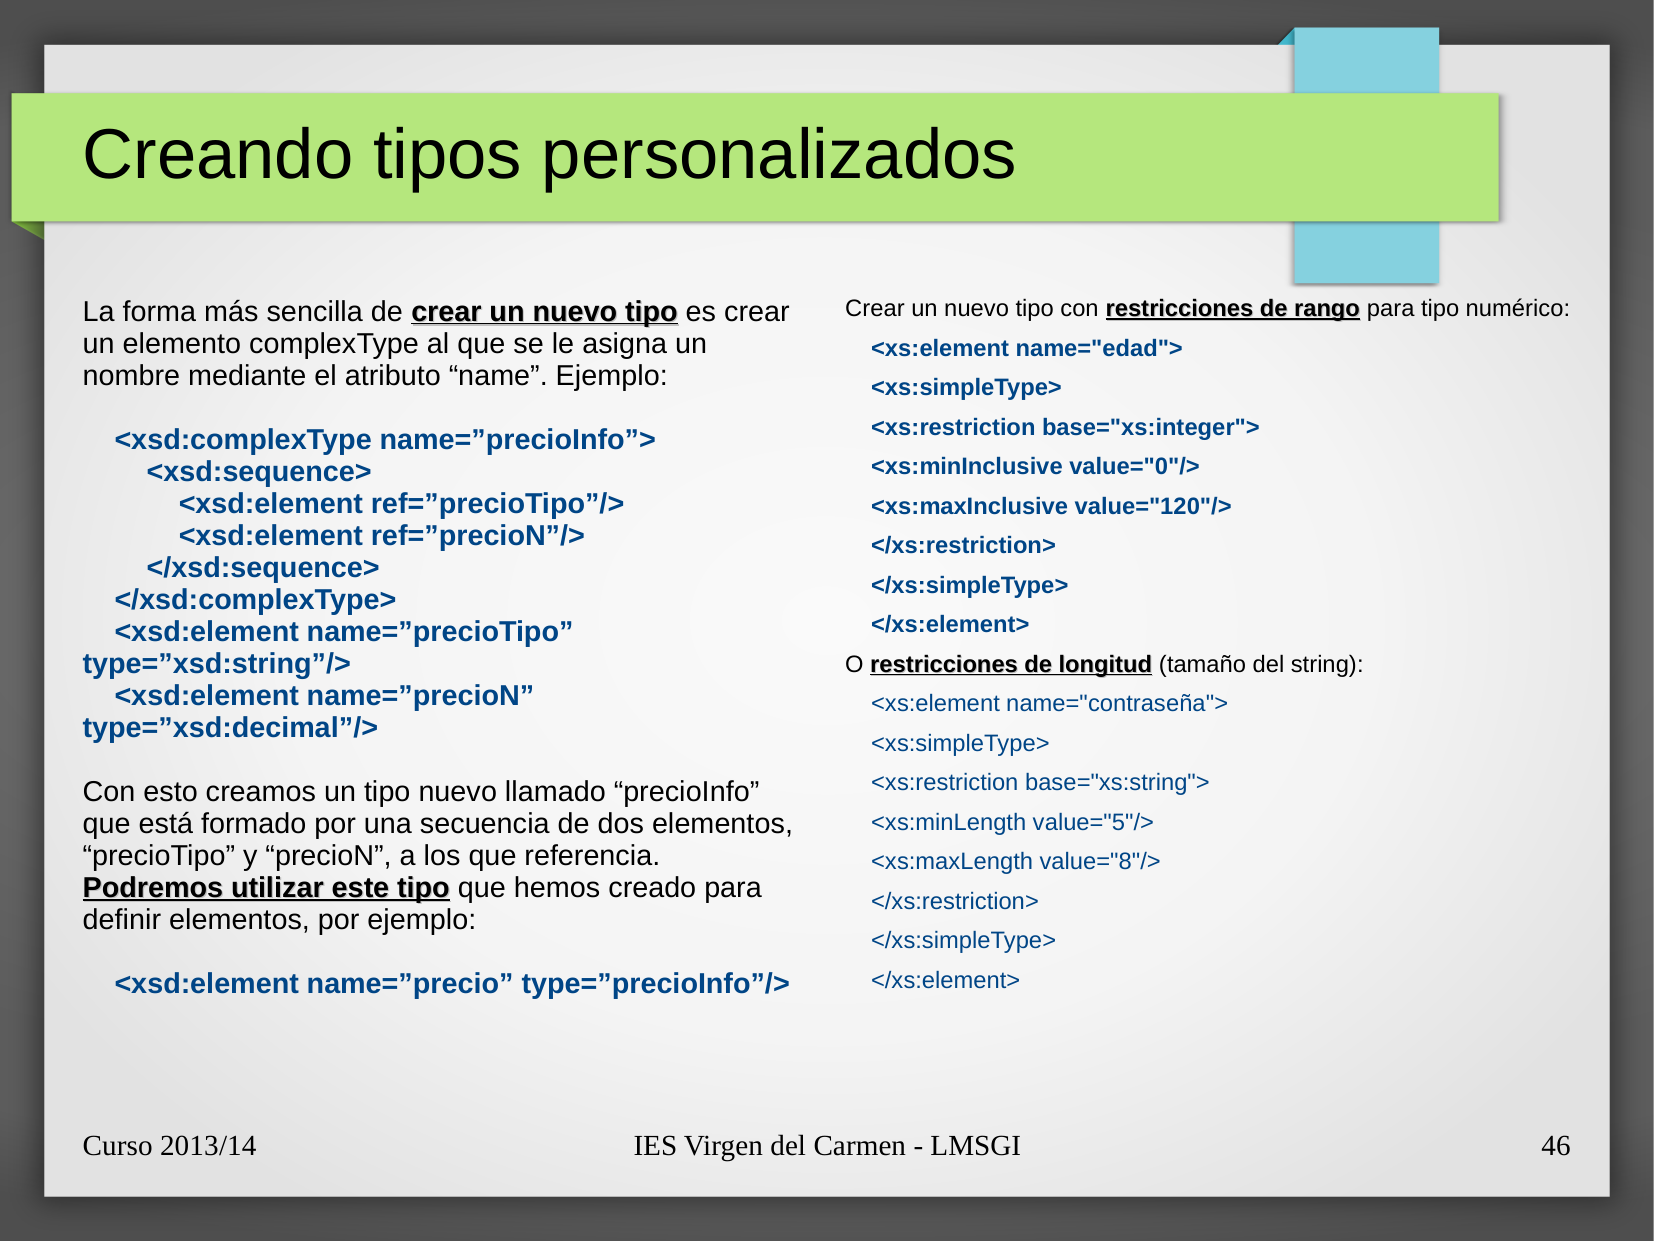

# Creando tipos personalizados
La forma más sencilla de crear un nuevo tipo es crear un elemento complexType al que se le asigna un nombre mediante el atributo “name”. Ejemplo:
 <xsd:complexType name=”precioInfo”>
 <xsd:sequence>
 <xsd:element ref=”precioTipo”/>
 <xsd:element ref=”precioN”/>
 </xsd:sequence>
 </xsd:complexType>
 <xsd:element name=”precioTipo” type=”xsd:string”/>
 <xsd:element name=”precioN” type=”xsd:decimal”/>
Con esto creamos un tipo nuevo llamado “precioInfo” que está formado por una secuencia de dos elementos, “precioTipo” y “precioN”, a los que referencia. Podremos utilizar este tipo que hemos creado para definir elementos, por ejemplo:
 <xsd:element name=”precio” type=”precioInfo”/>
Crear un nuevo tipo con restricciones de rango para tipo numérico:
 <xs:element name="edad">
 <xs:simpleType>
 <xs:restriction base="xs:integer">
 <xs:minInclusive value="0"/>
 <xs:maxInclusive value="120"/>
 </xs:restriction>
 </xs:simpleType>
 </xs:element>
O restricciones de longitud (tamaño del string):
 <xs:element name="contraseña">
 <xs:simpleType>
 <xs:restriction base="xs:string">
 <xs:minLength value="5"/>
 <xs:maxLength value="8"/>
 </xs:restriction>
 </xs:simpleType>
 </xs:element>
Curso 2013/14
IES Virgen del Carmen - LMSGI
46